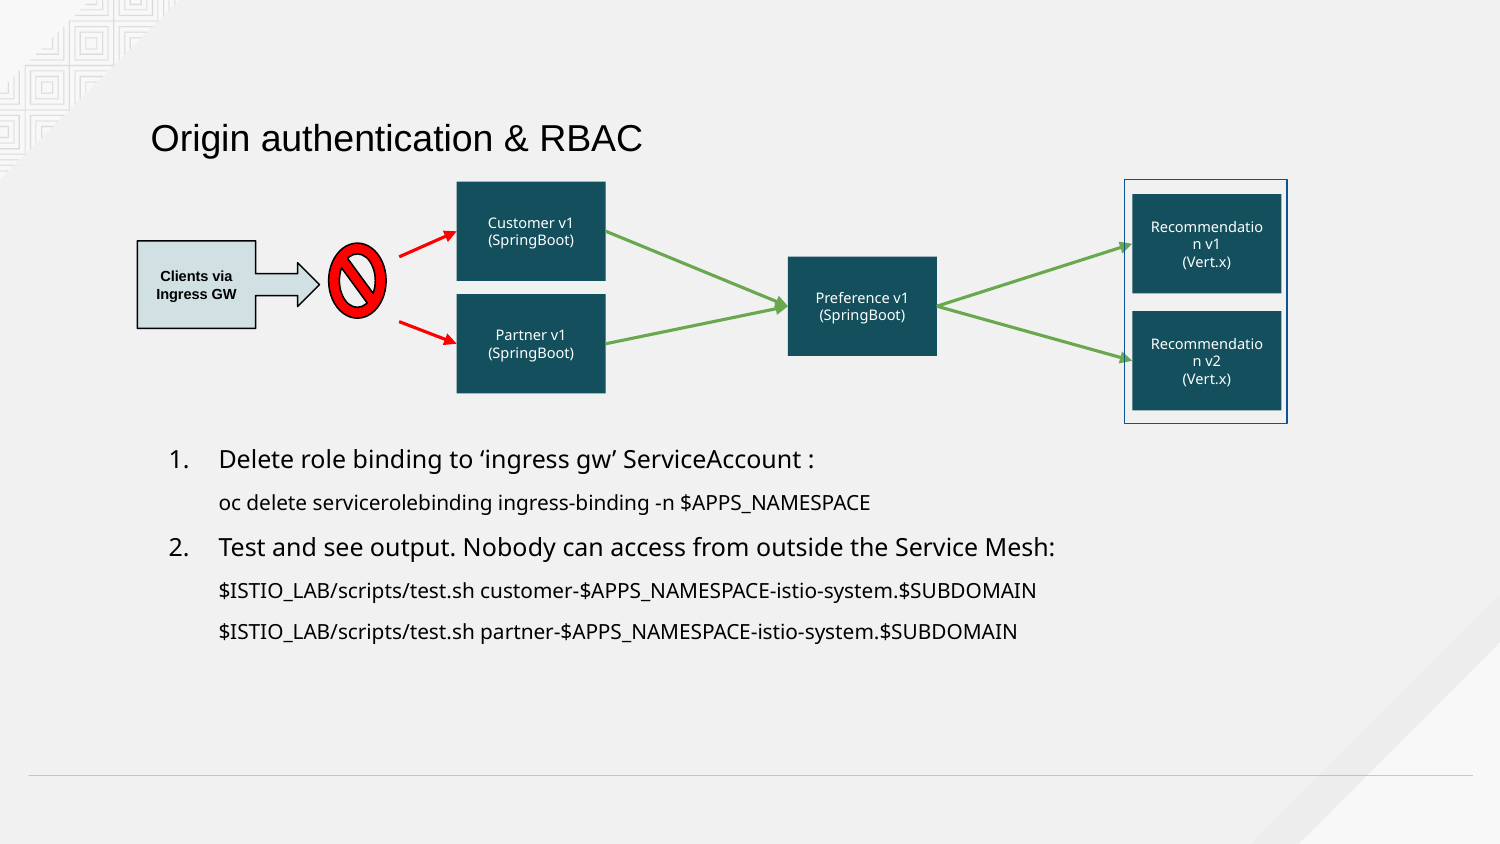

# Origin authentication & RBAC
Customer v1
(SpringBoot)
Recommendation v1
(Vert.x)
Clients via Ingress GW
Preference v1
(SpringBoot)
Partner v1
(SpringBoot)
Recommendation v2
(Vert.x)
Delete role binding to ‘ingress gw’ ServiceAccount :
oc delete servicerolebinding ingress-binding -n $APPS_NAMESPACE
Test and see output. Nobody can access from outside the Service Mesh:
$ISTIO_LAB/scripts/test.sh customer-$APPS_NAMESPACE-istio-system.$SUBDOMAIN
$ISTIO_LAB/scripts/test.sh partner-$APPS_NAMESPACE-istio-system.$SUBDOMAIN